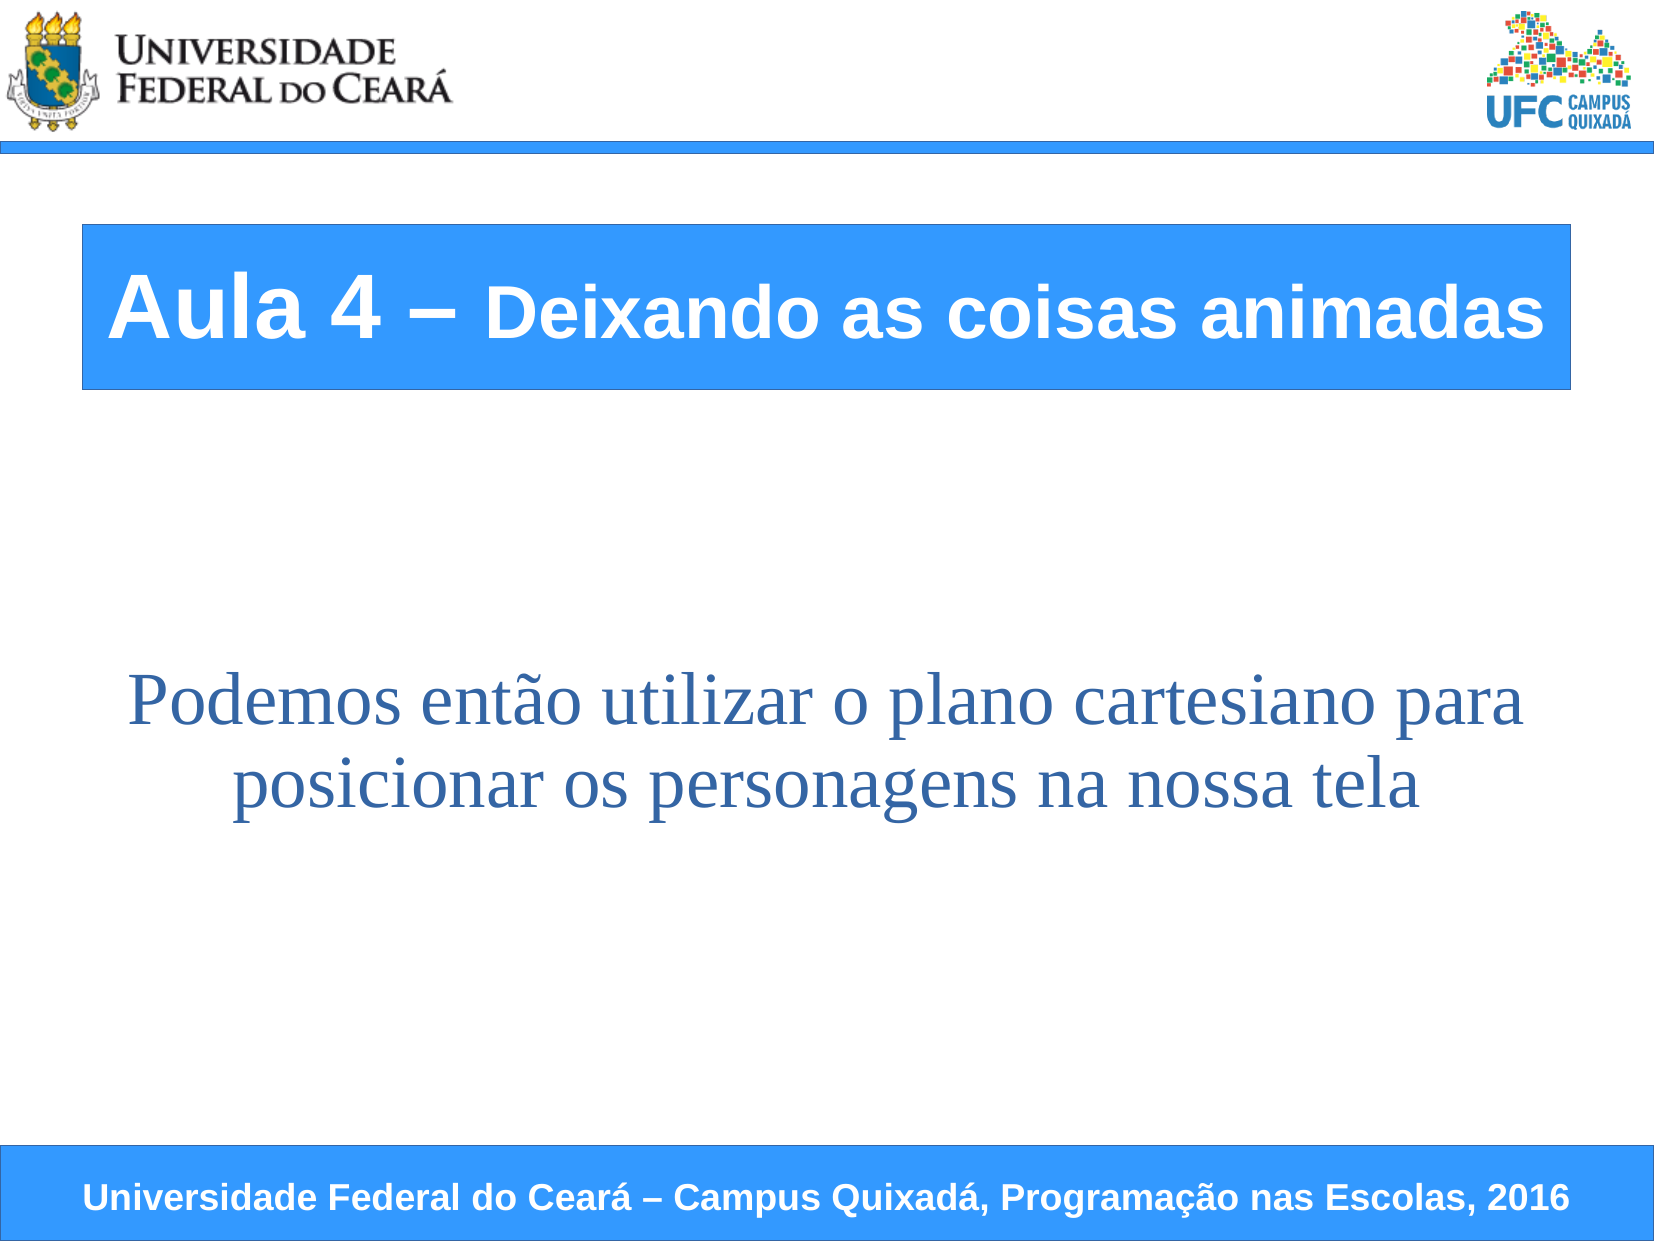

Aula 4 – Deixando as coisas animadas
# Podemos então utilizar o plano cartesiano para posicionar os personagens na nossa tela
Universidade Federal do Ceará – Campus Quixadá, Programação nas Escolas, 2016